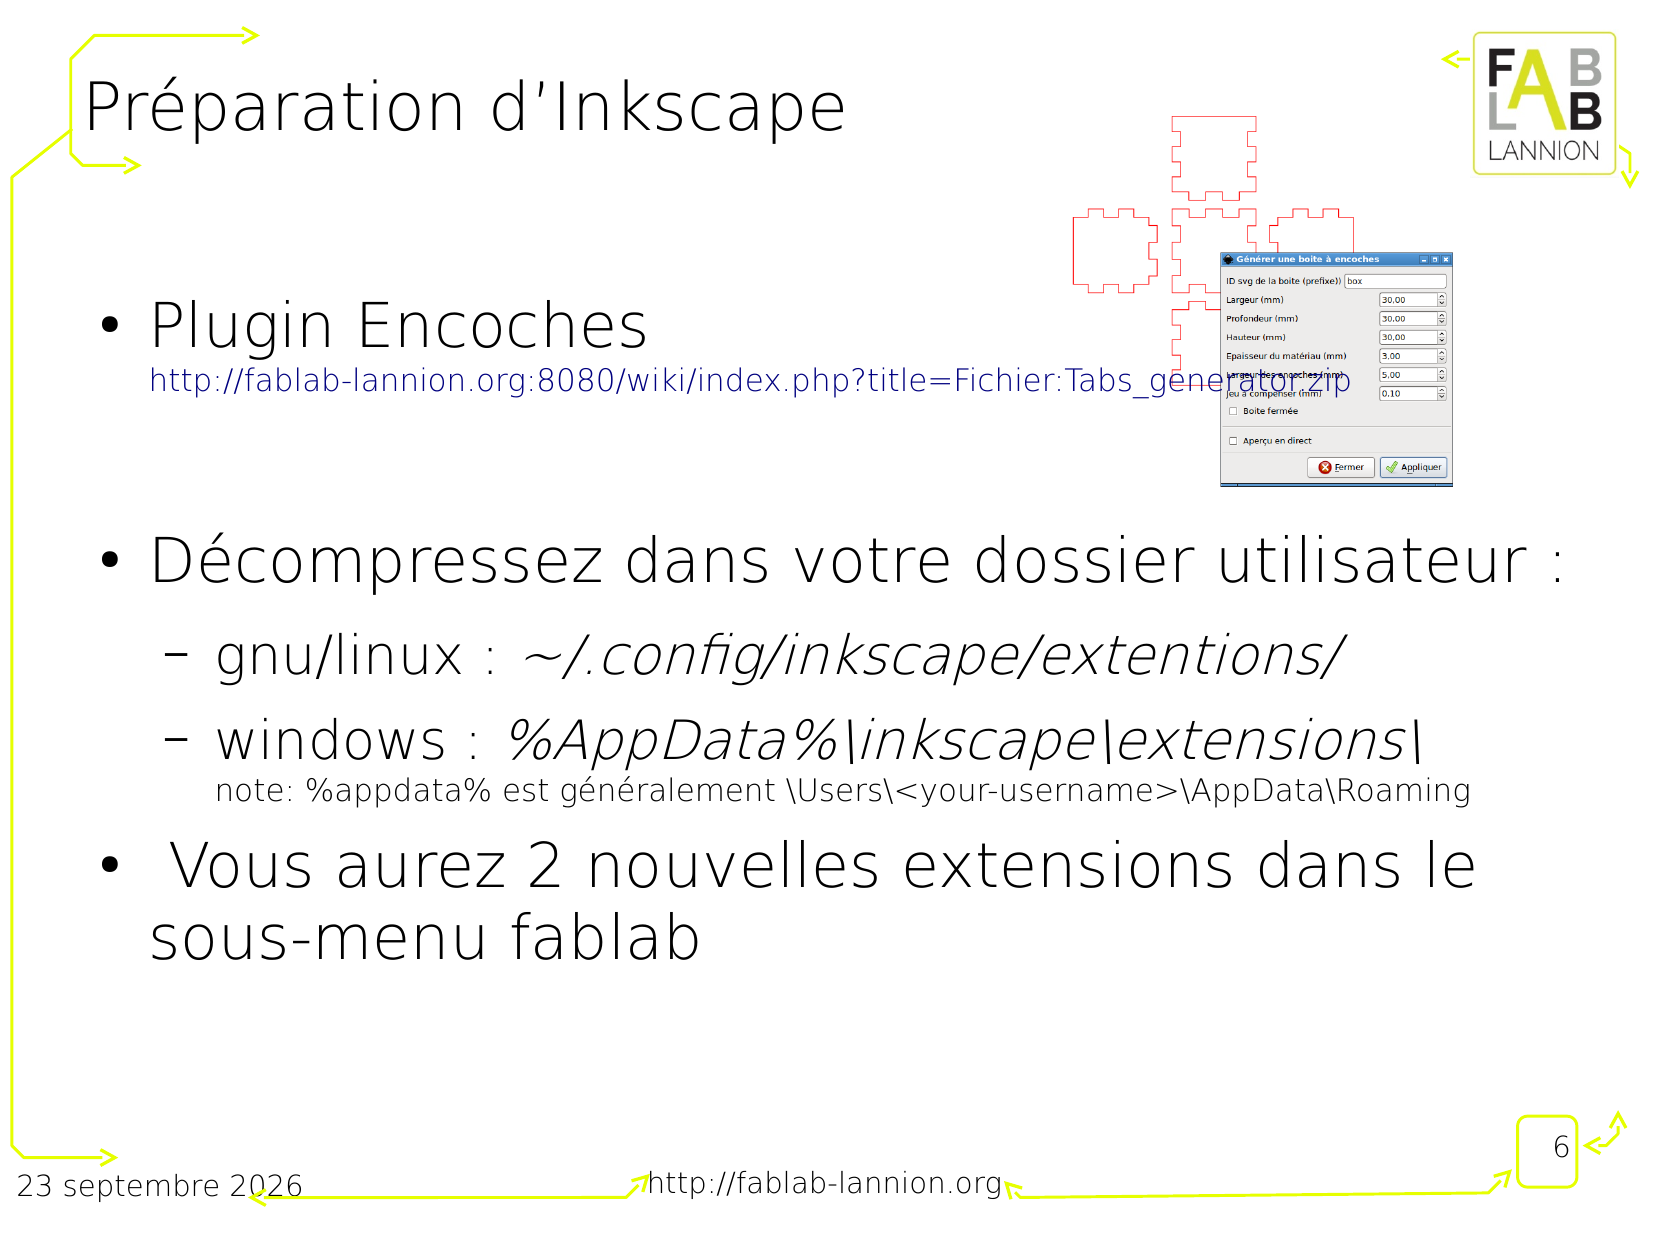

# Préparation d’Inkscape
Plugin Encoches
http://fablab-lannion.org:8080/wiki/index.php?title=Fichier:Tabs_generator.zip
Décompressez dans votre dossier utilisateur :
gnu/linux : ~/.config/inkscape/extentions/
windows : %AppData%\inkscape\extensions\
note: %appdata% est généralement \Users\<your-username>\AppData\Roaming
 Vous aurez 2 nouvelles extensions dans le sous-menu fablab
6